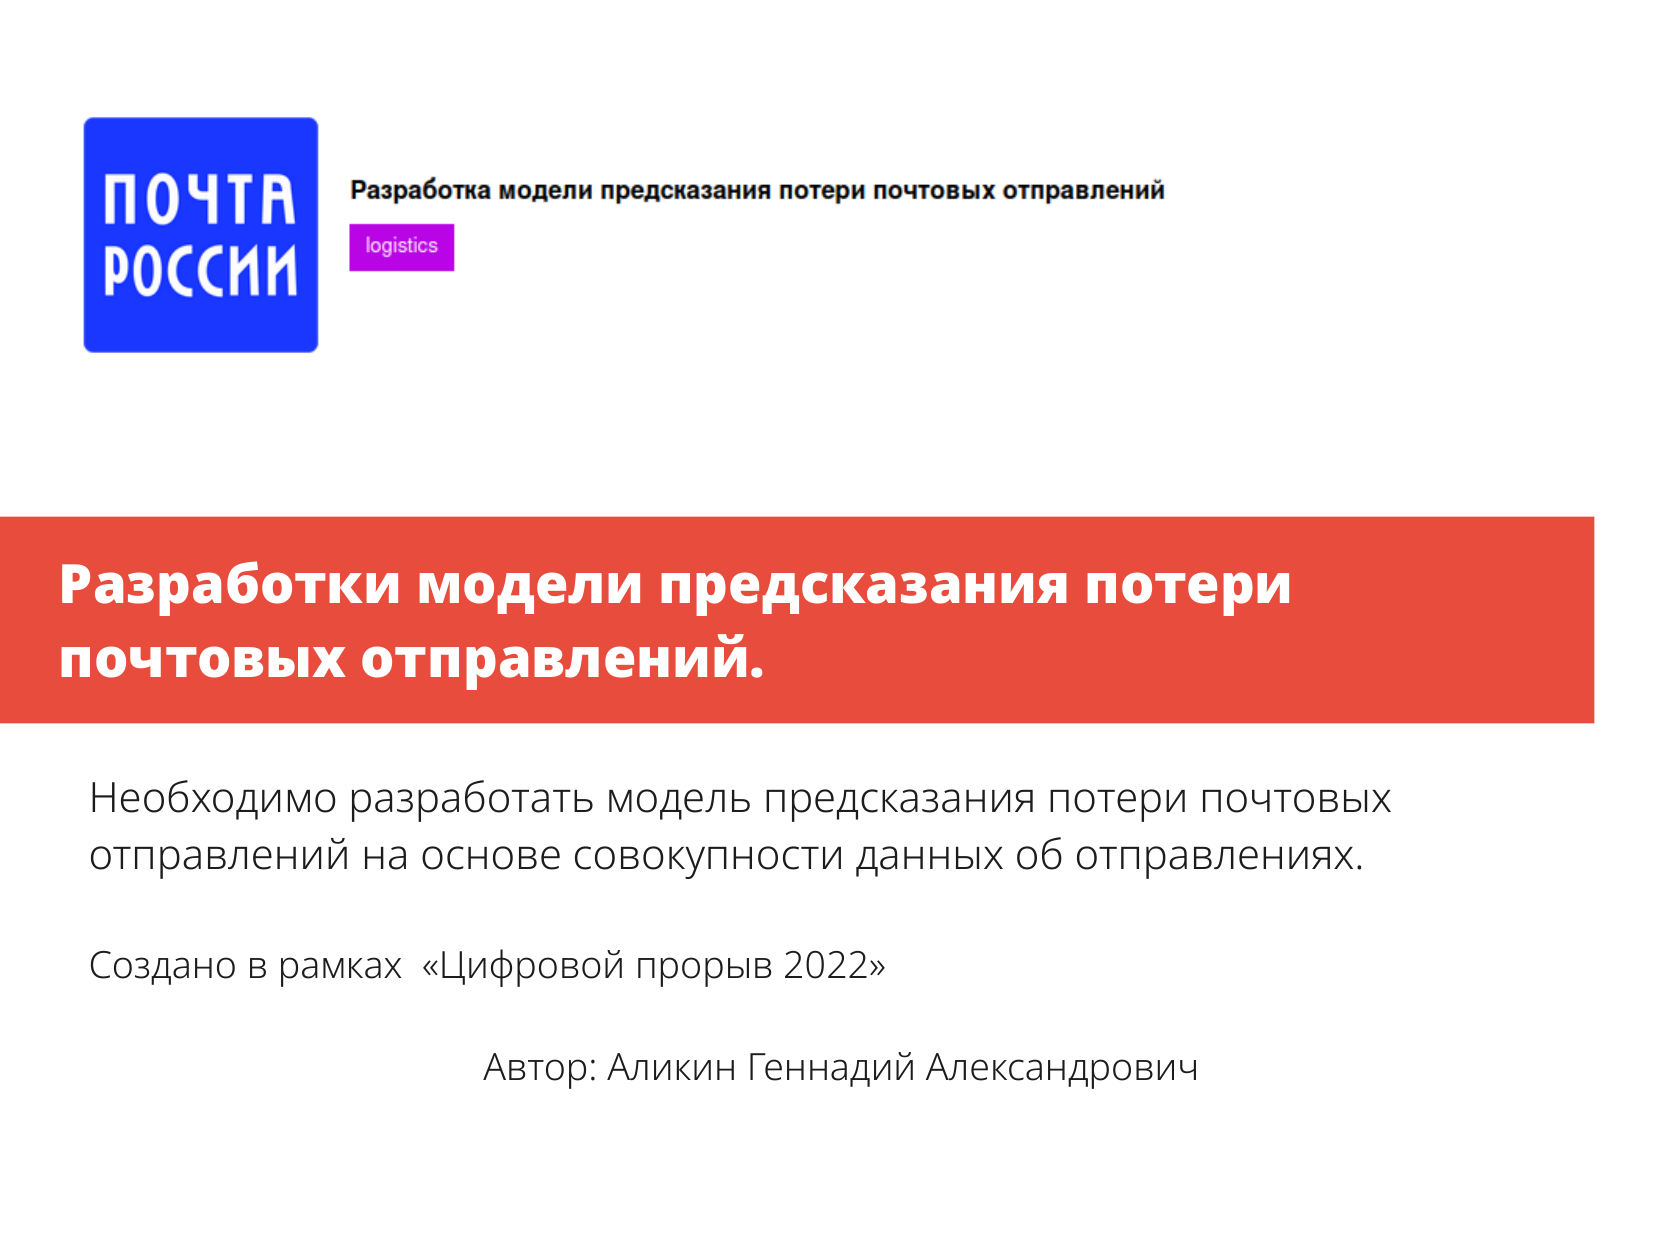

# Разработки модели предсказания потери почтовых отправлений.
Необходимо разработать модель предсказания потери почтовых отправлений на основе совокупности данных об отправлениях.
Создано в рамках «Цифровой прорыв 2022»
Автор: Аликин Геннадий Александрович